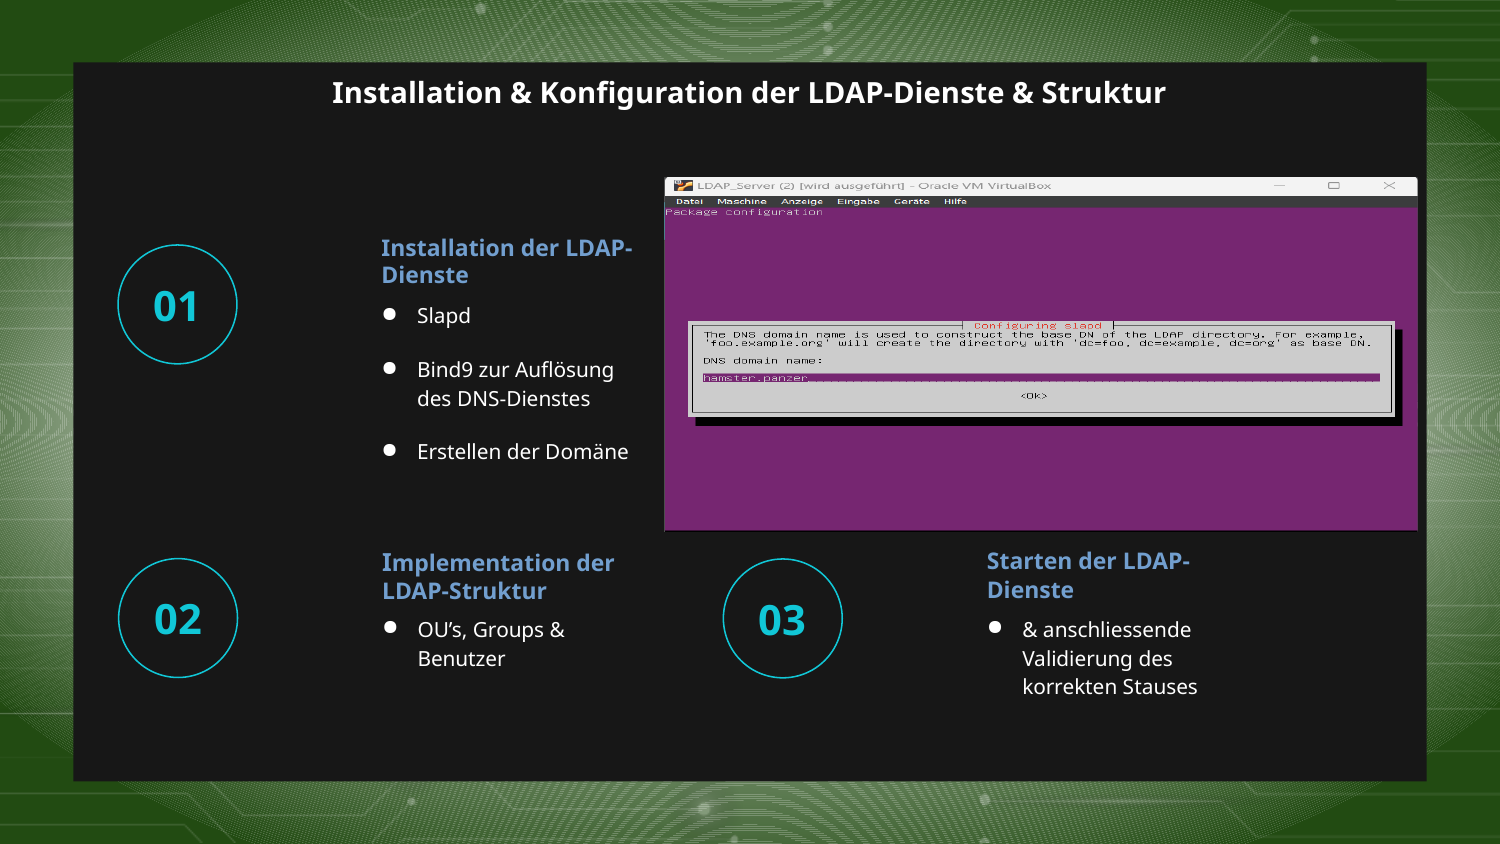

# Installation & Konfiguration der LDAP-Dienste & Struktur
Installation der LDAP-Dienste
01
Slapd
Bind9 zur Auflösung des DNS-Dienstes
Erstellen der Domäne
Implementation der LDAP-Struktur
02
OU’s, Groups & Benutzer
Starten der LDAP-Dienste
03
& anschliessende Validierung des korrekten Stauses